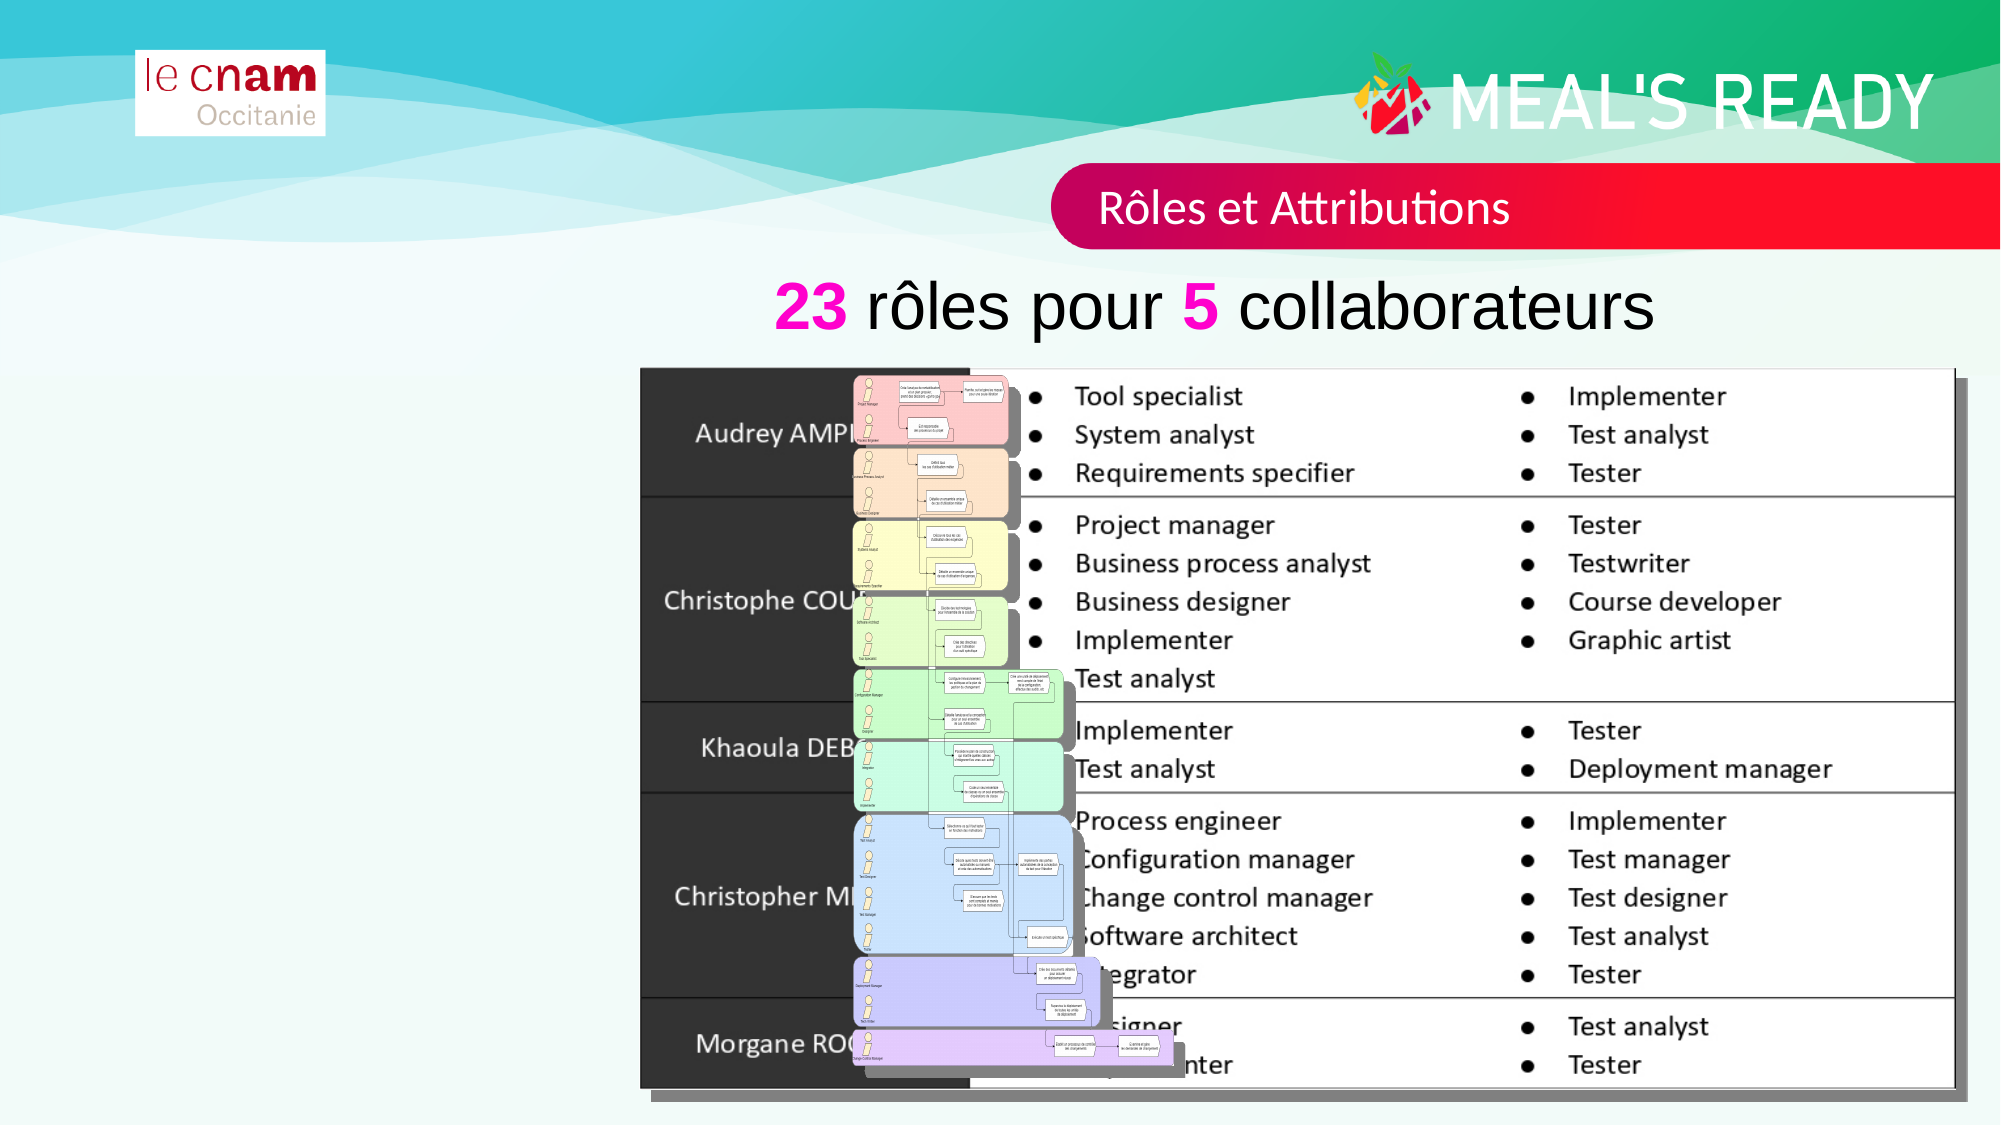

Rôles et Attributions
23 rôles
pour 5 collaborateurs